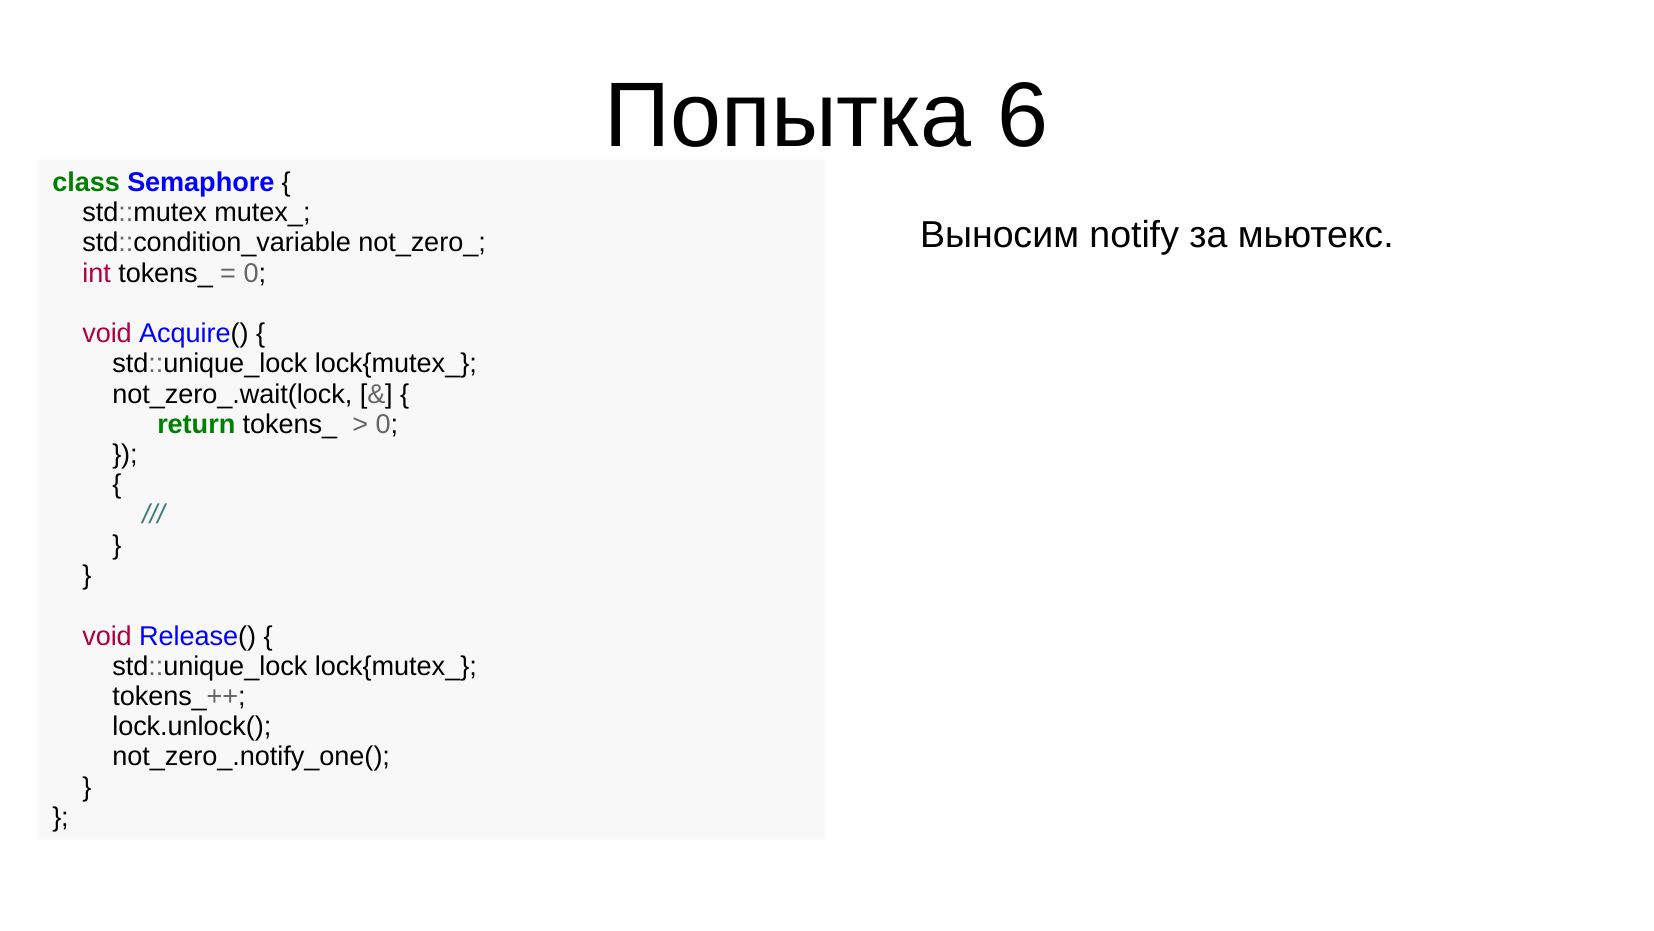

# Попытка 6
class Semaphore {
 std::mutex mutex_;
 std::condition_variable not_zero_;
 int tokens_ = 0;
 void Acquire() {
 std::unique_lock lock{mutex_};
 not_zero_.wait(lock, [&] {
	 return tokens_ > 0;
 });
 {
 ///
 }
 }
 void Release() {
 std::unique_lock lock{mutex_};
 tokens_++;
 lock.unlock();
 not_zero_.notify_one();
 }
};
Выносим notify за мьютекс.